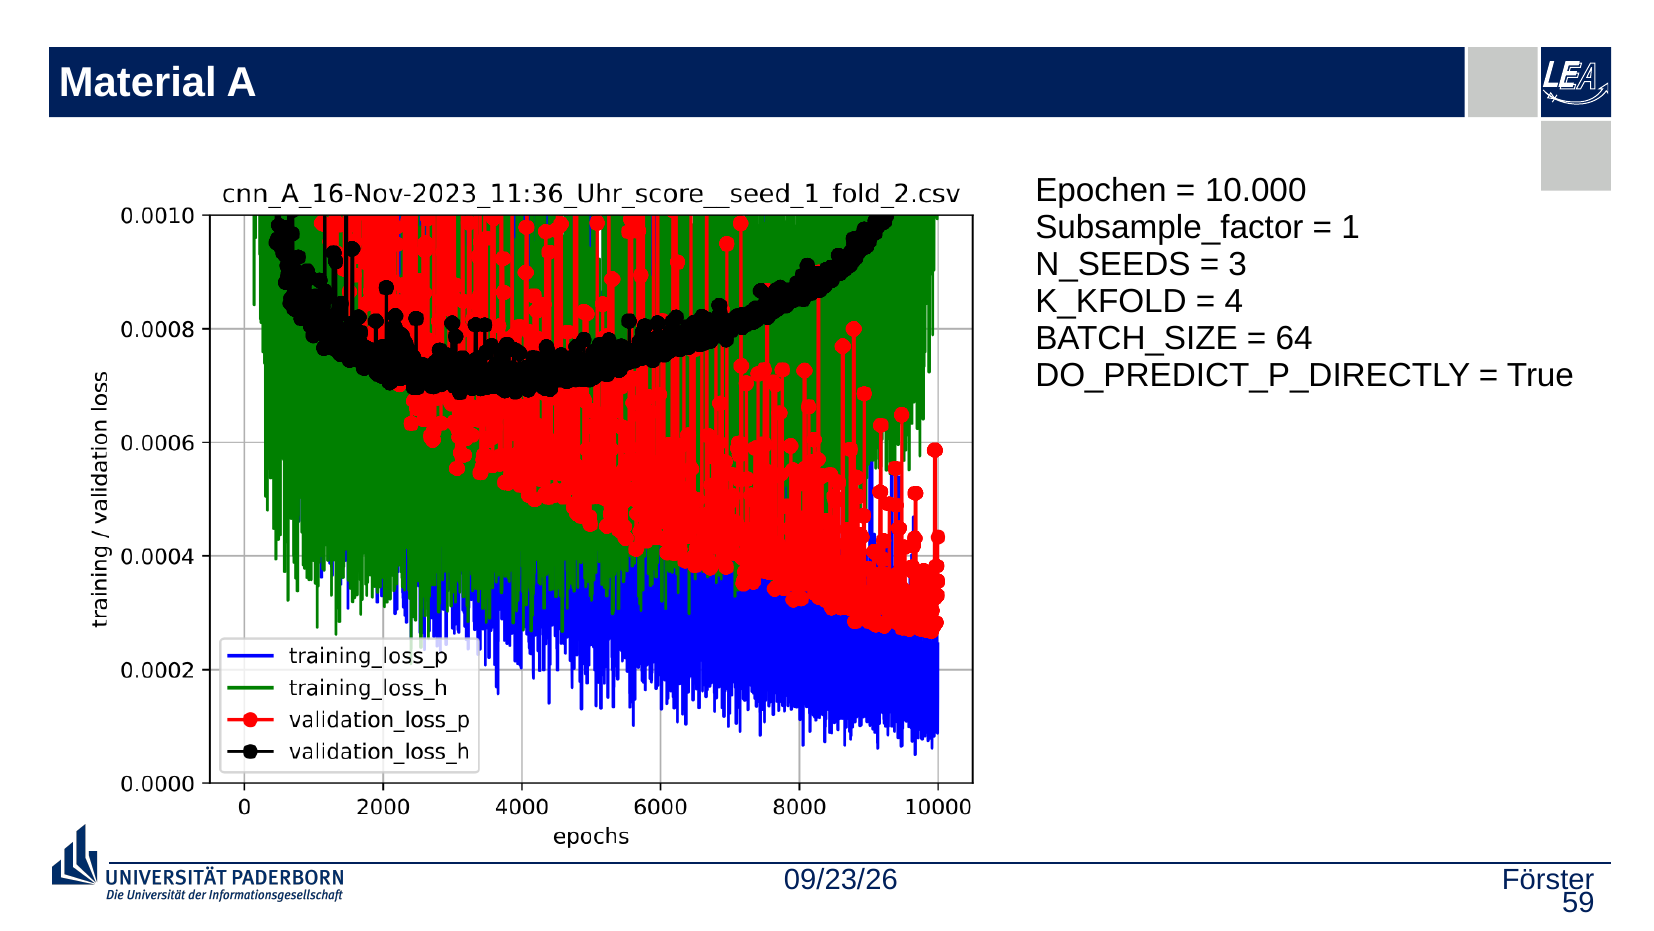

# Material A
Epochen = 10.000
Subsample_factor = 1
N_SEEDS = 3
K_KFOLD = 4
BATCH_SIZE = 64
DO_PREDICT_P_DIRECTLY = True
Förster
59